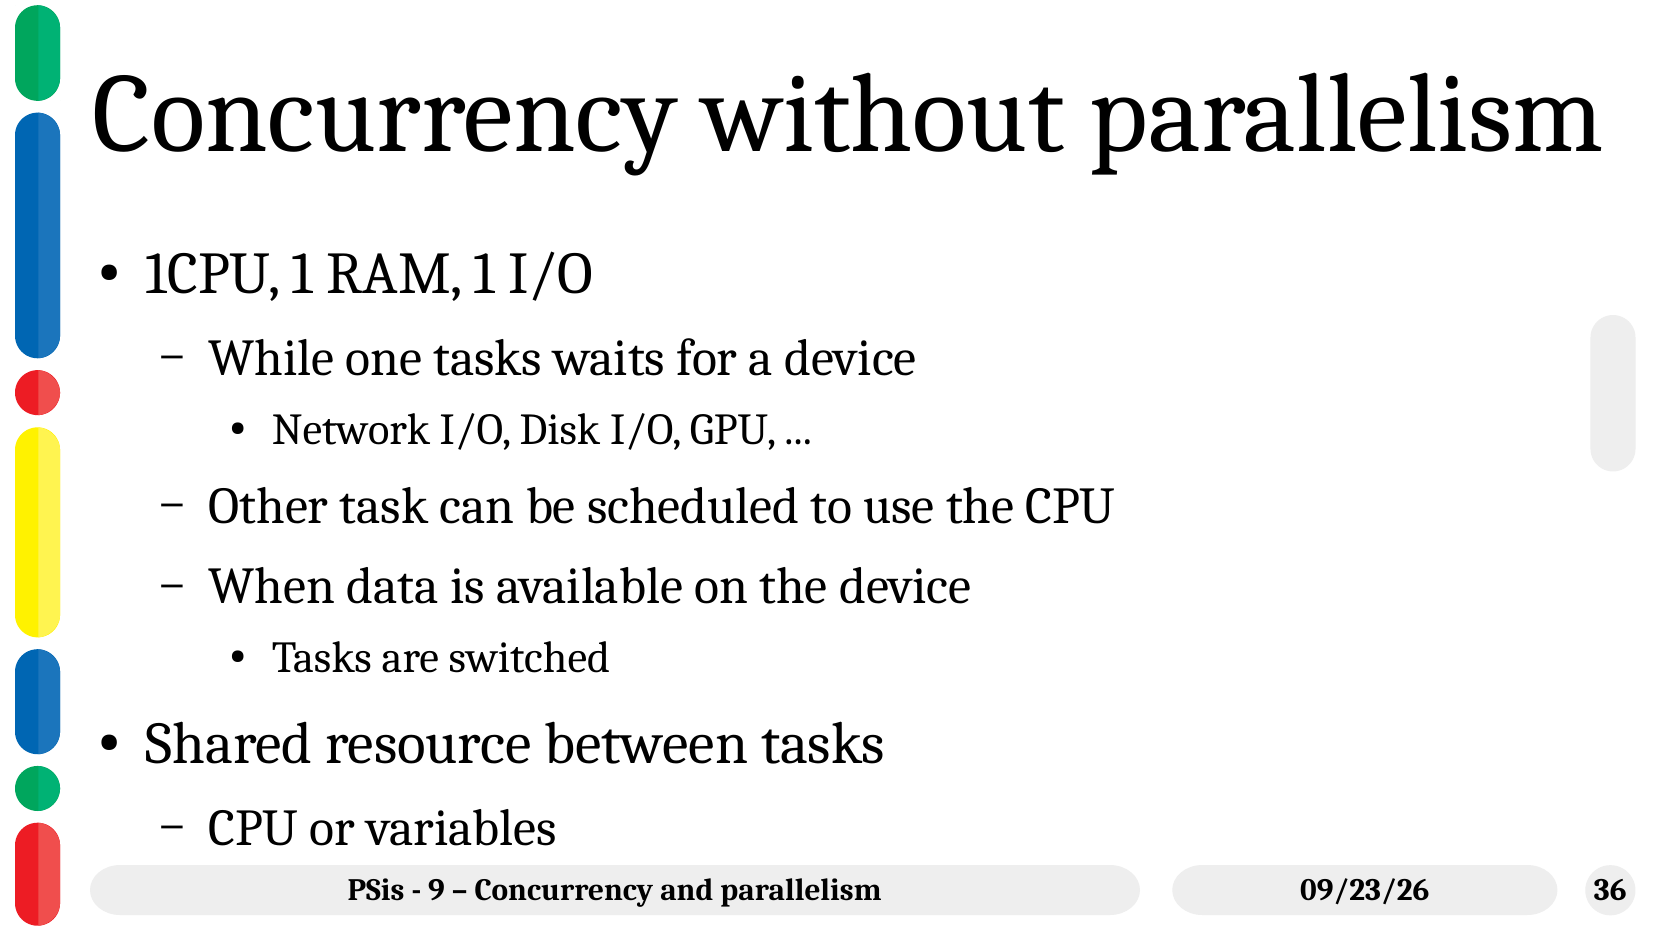

# Concurrency without parallelism
1CPU, 1 RAM, 1 I/O
While one tasks waits for a device
Network I/O, Disk I/O, GPU, ...
Other task can be scheduled to use the CPU
When data is available on the device
Tasks are switched
Shared resource between tasks
CPU or variables
PSis - 9 – Concurrency and parallelism
36